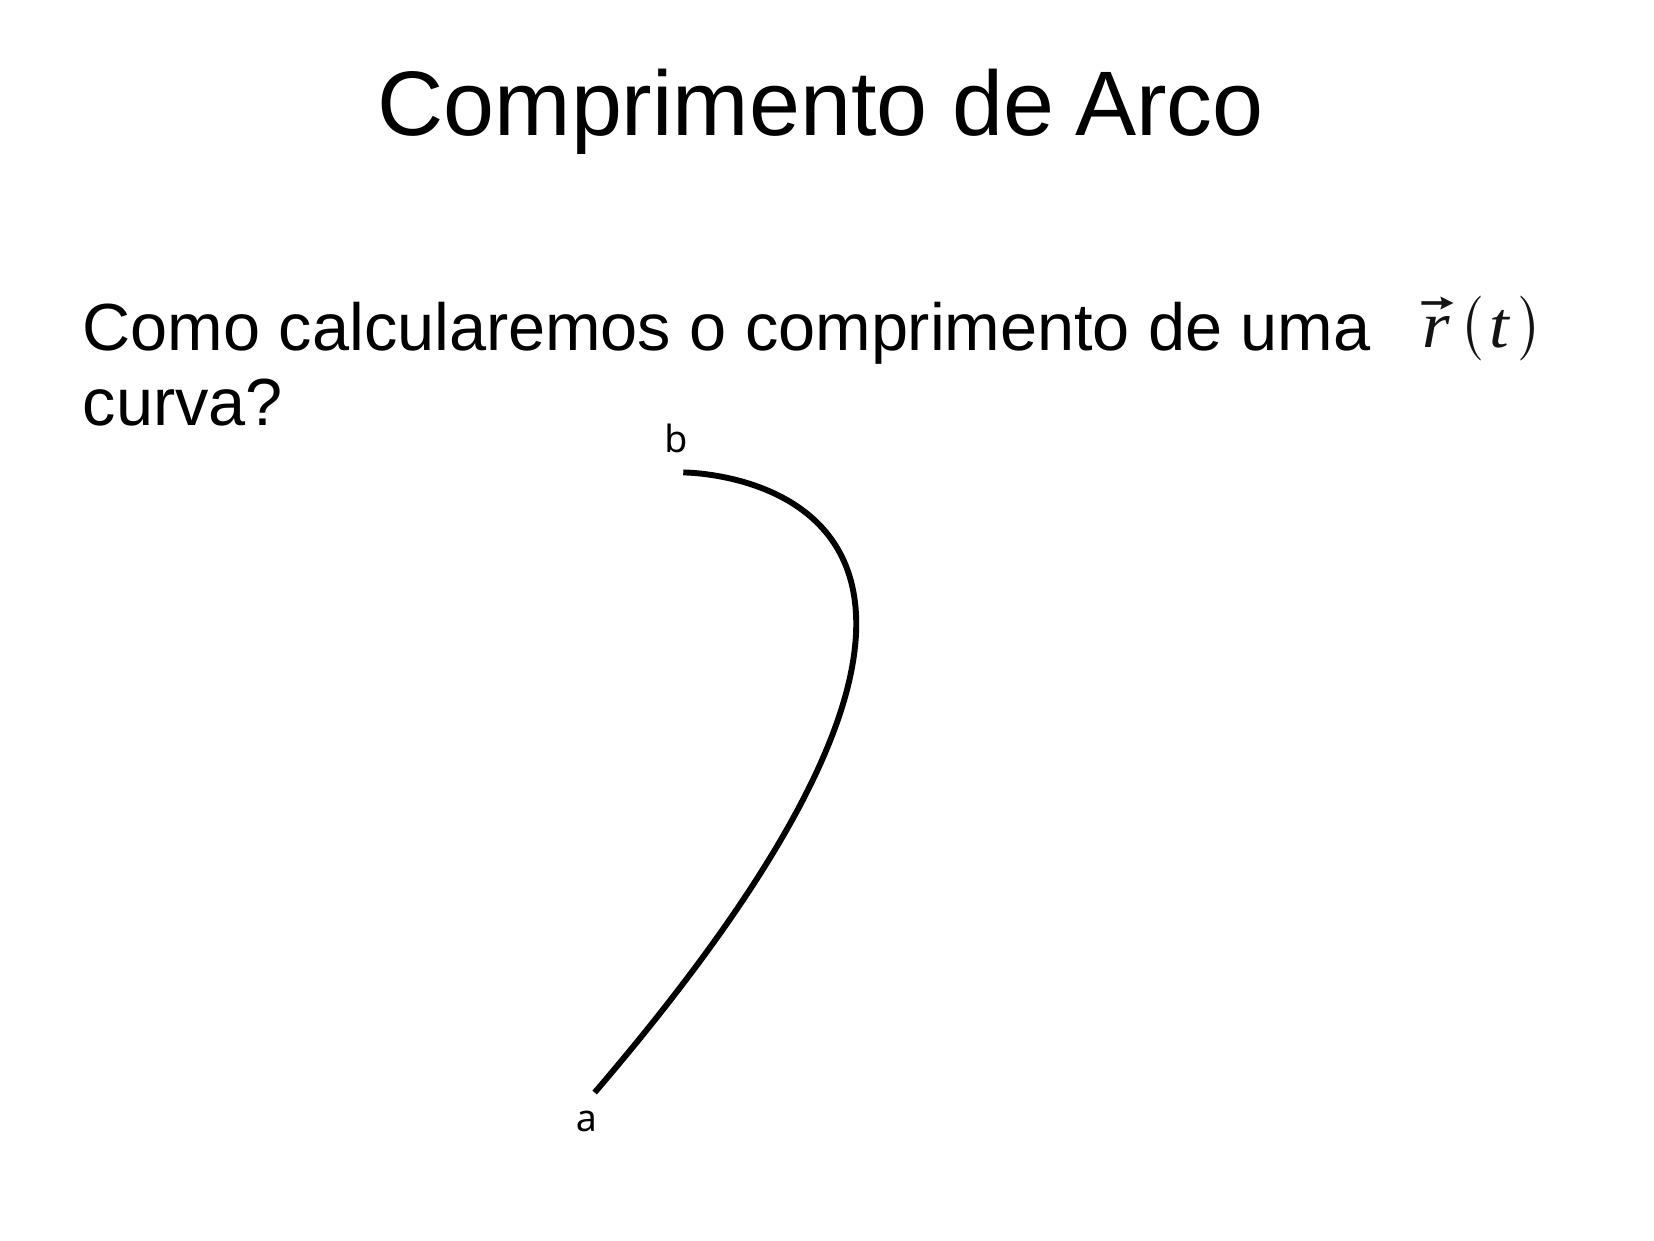

Comprimento de Arco
# Como calcularemos o comprimento de uma curva?
b
a